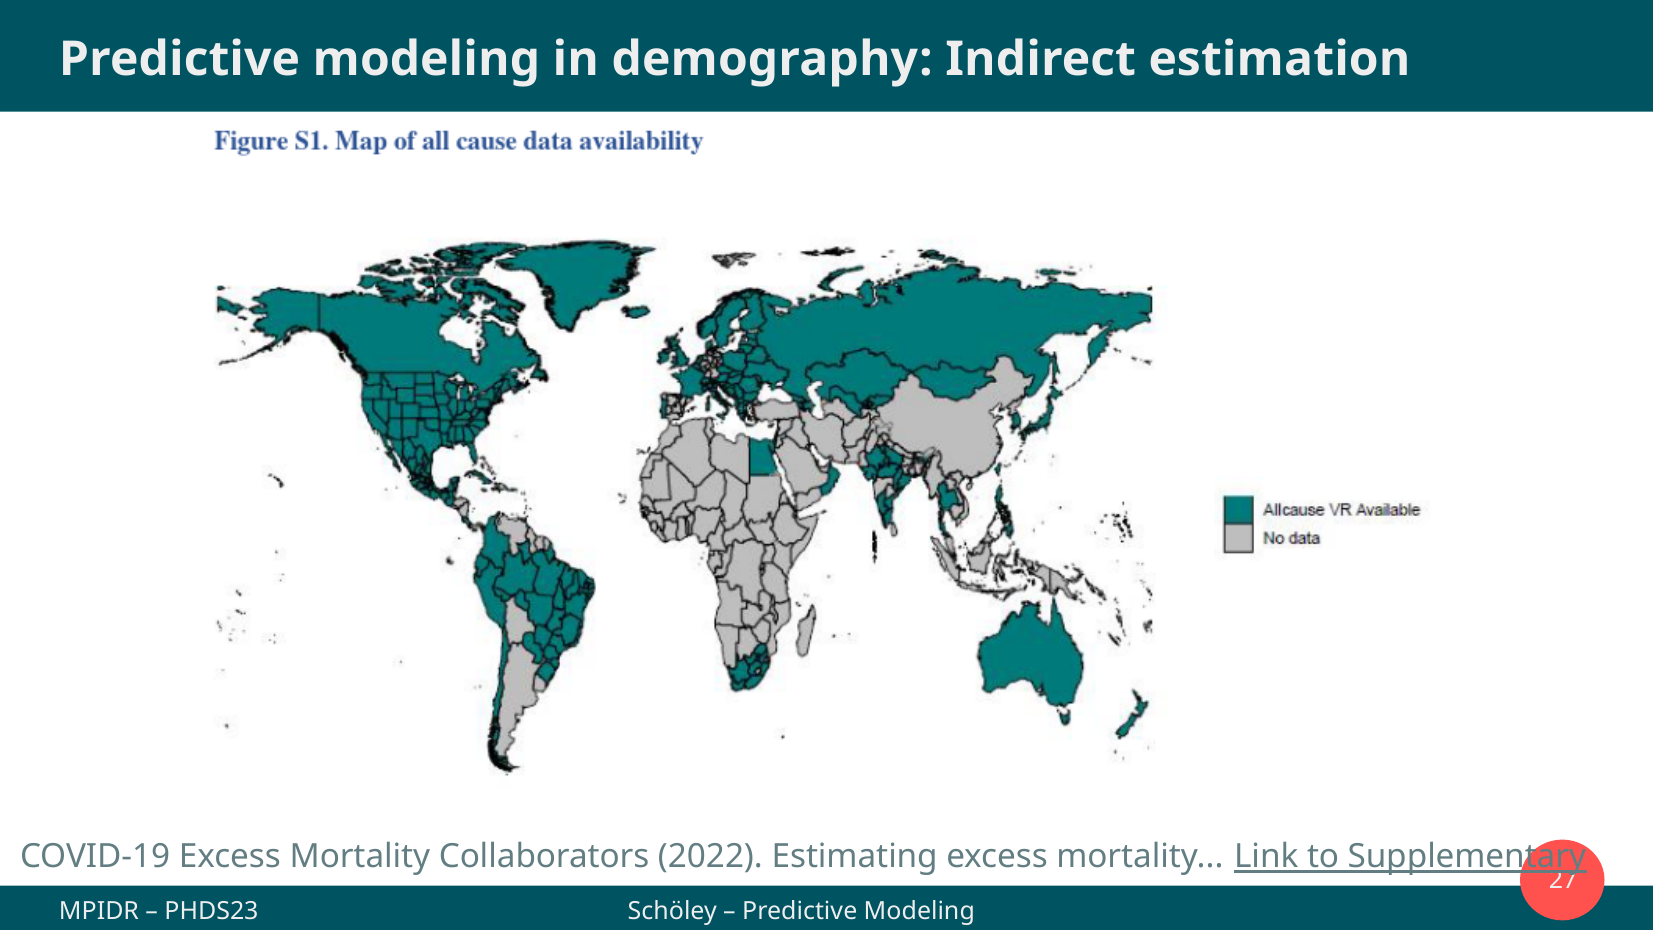

# Predictive modeling in demography: Indirect estimation
COVID-19 Excess Mortality Collaborators (2022). Estimating excess mortality... Link to Supplementary
27
MPIDR – PHDS23
Schöley – Predictive Modeling